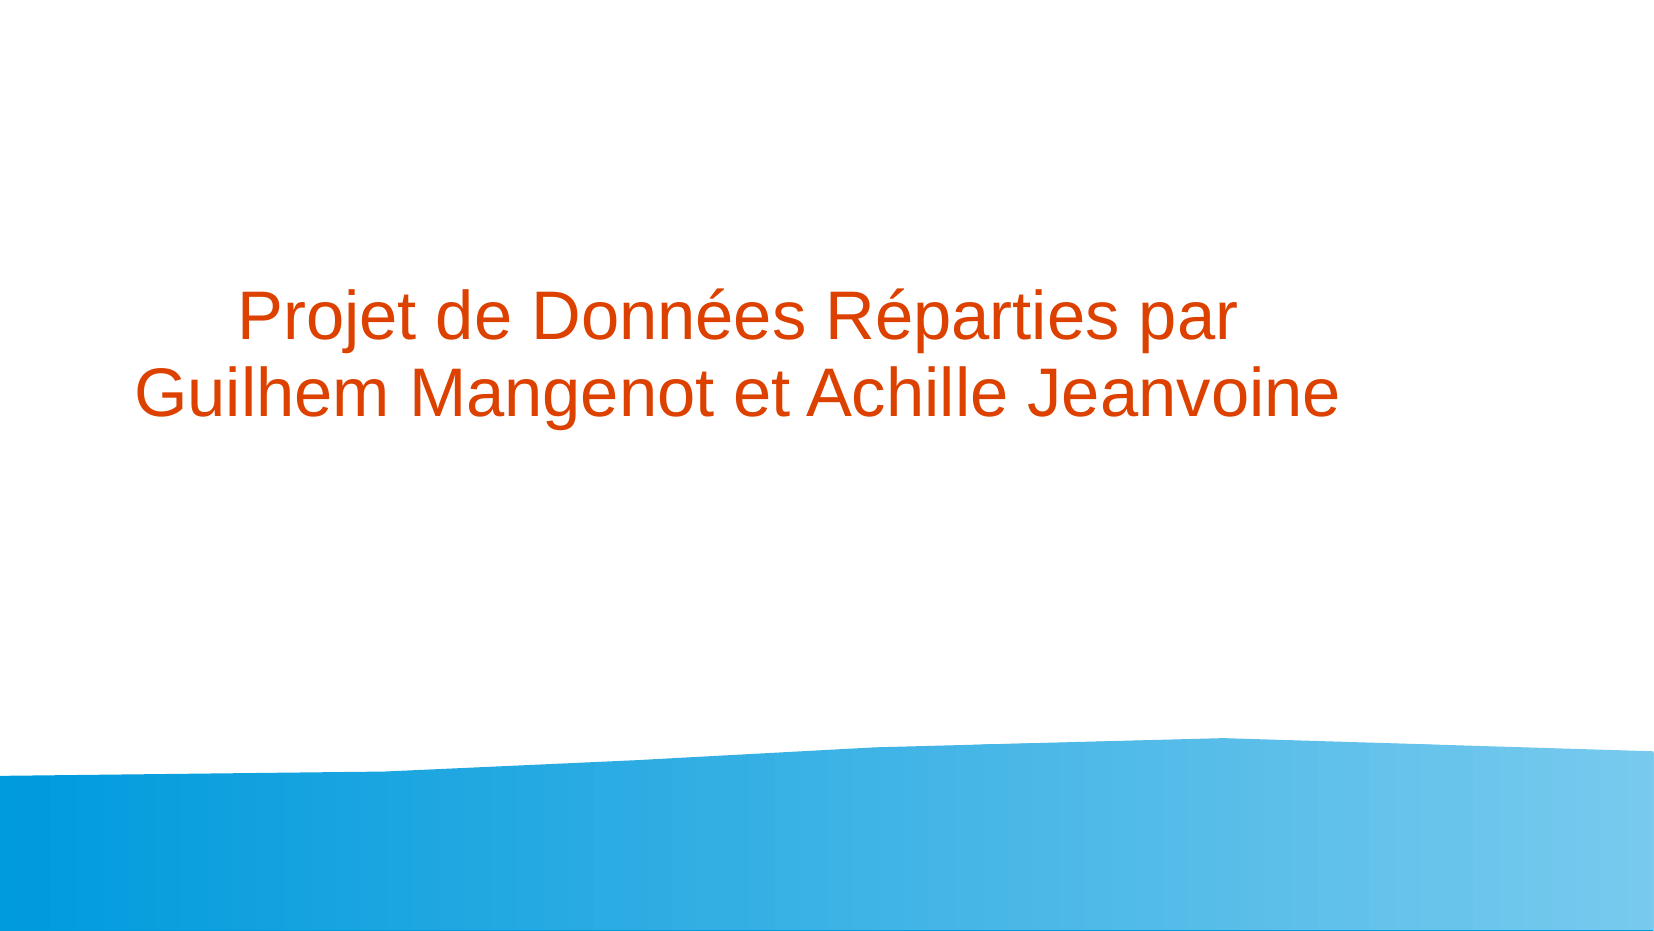

# Projet de Données Réparties par Guilhem Mangenot et Achille Jeanvoine